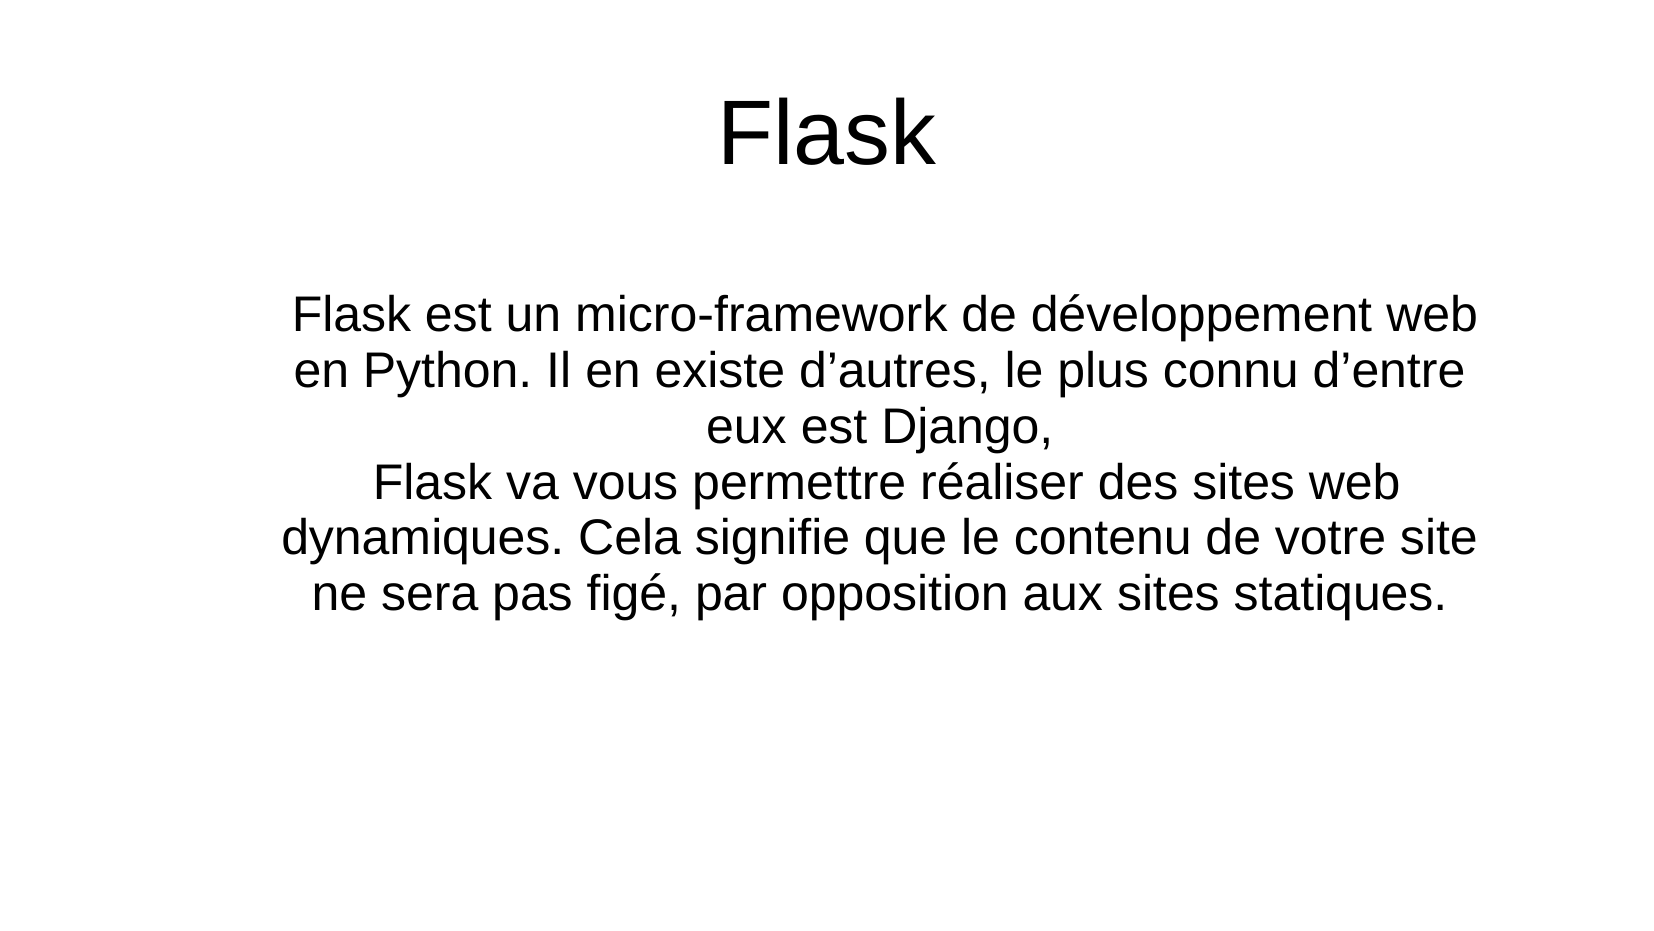

# Flask
 Flask est un micro-framework de développement web en Python. Il en existe d’autres, le plus connu d’entre eux est Django,
 Flask va vous permettre réaliser des sites web dynamiques. Cela signifie que le contenu de votre site ne sera pas figé, par opposition aux sites statiques.